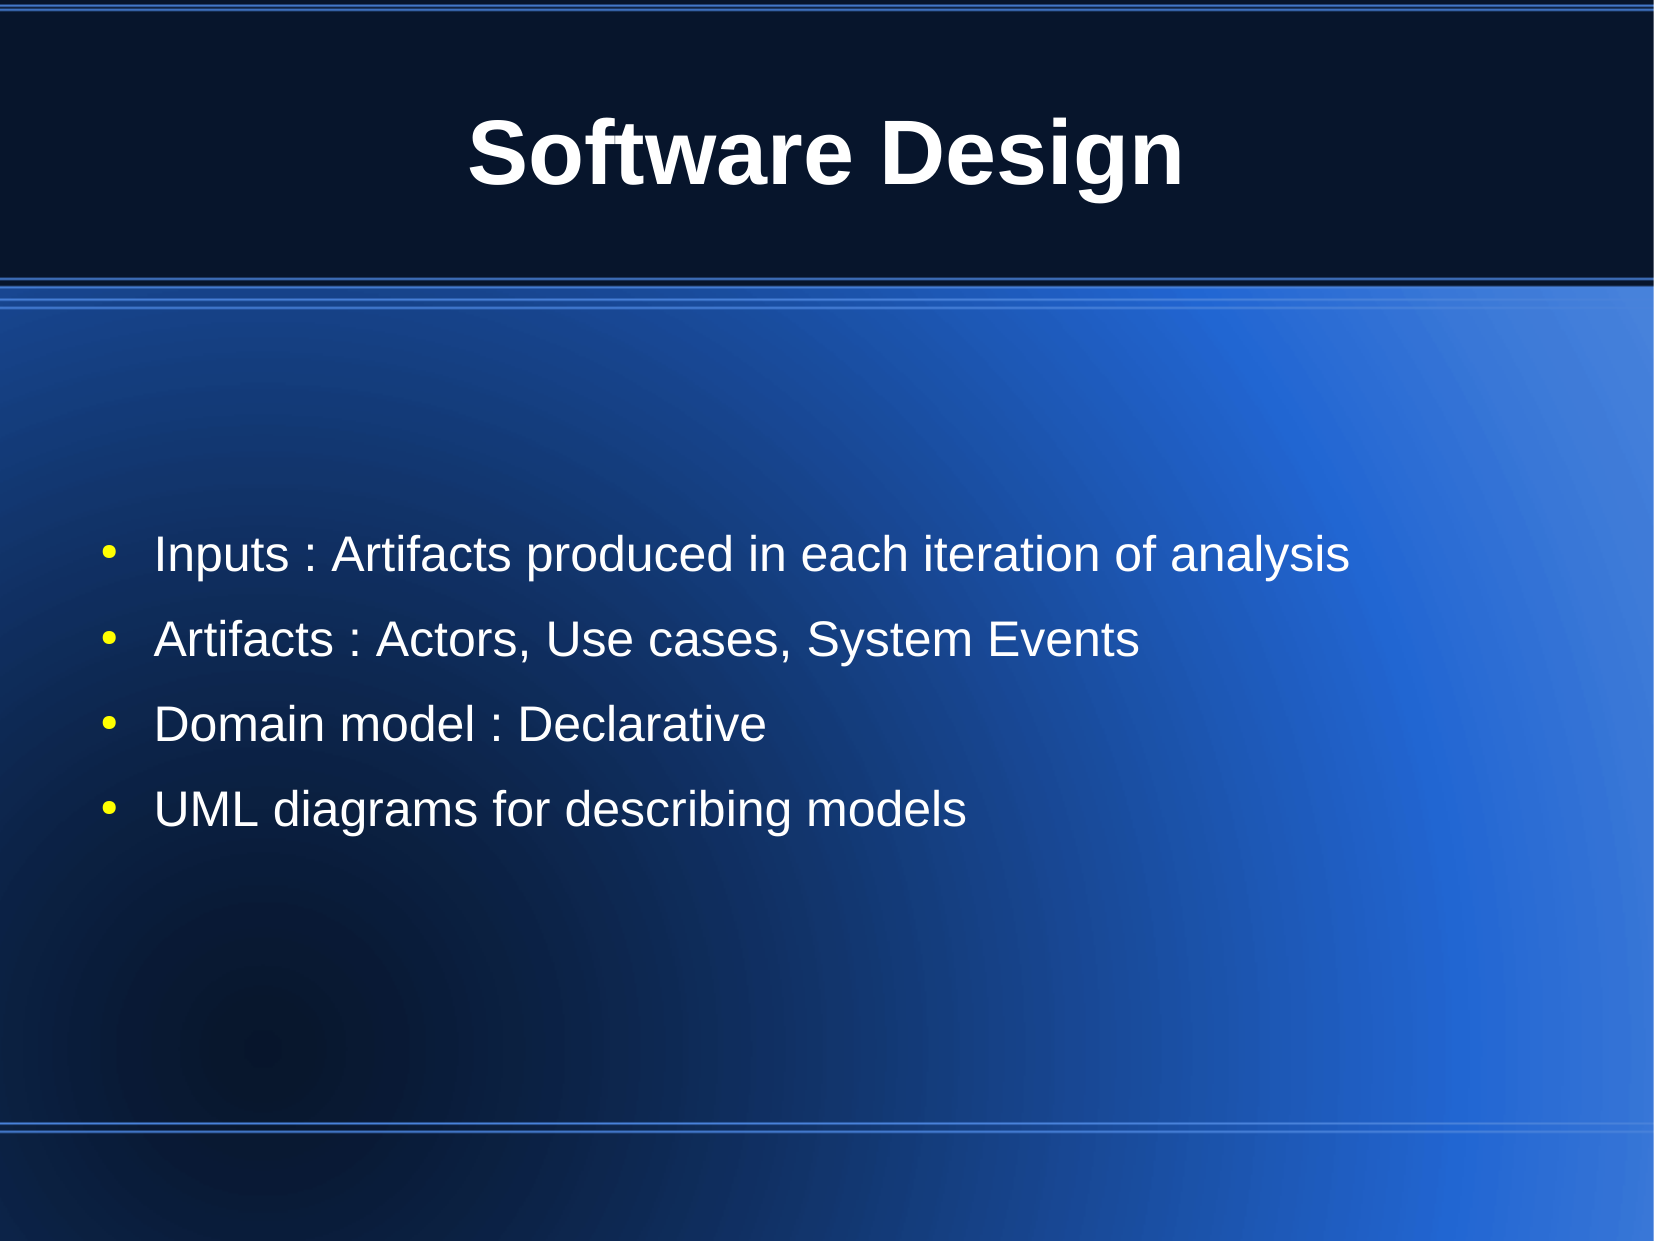

# Software Design
Inputs : Artifacts produced in each iteration of analysis
Artifacts : Actors, Use cases, System Events
Domain model : Declarative
UML diagrams for describing models